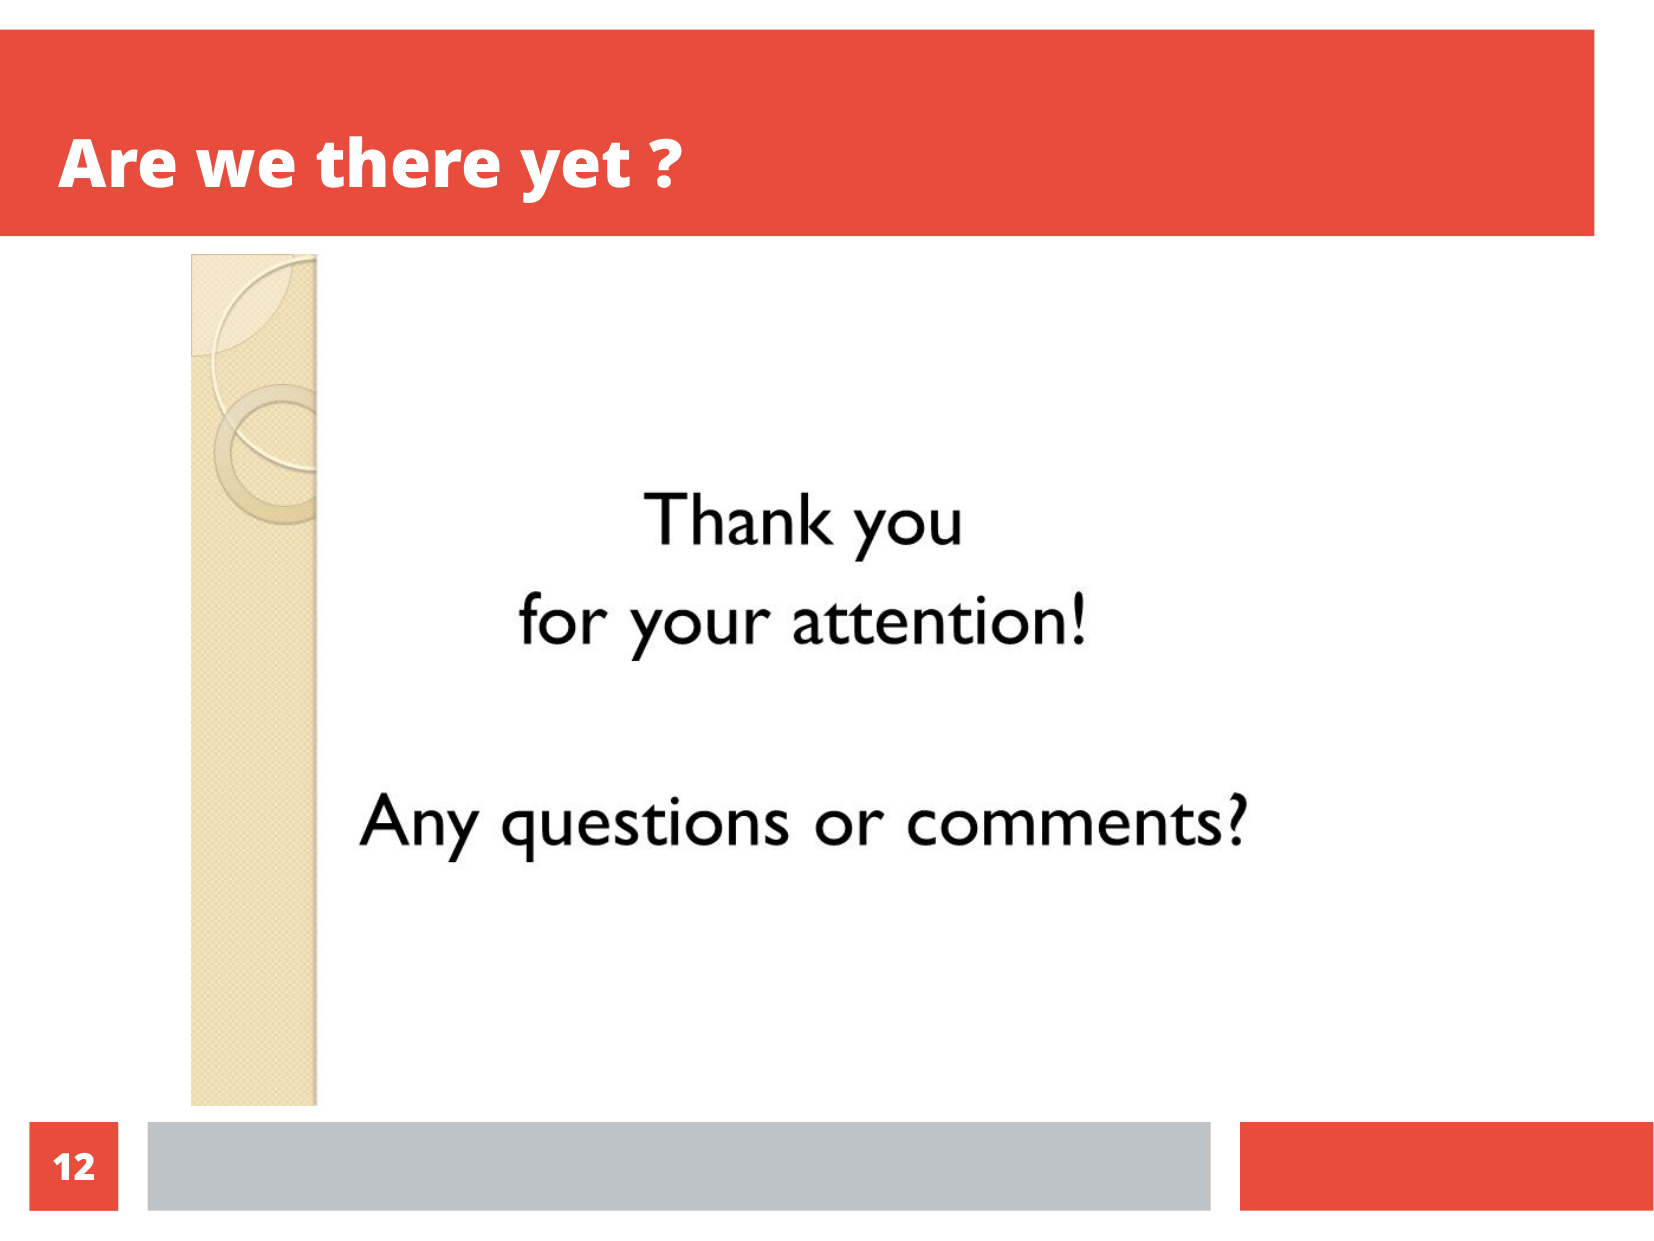

# Are we there yet ?
12